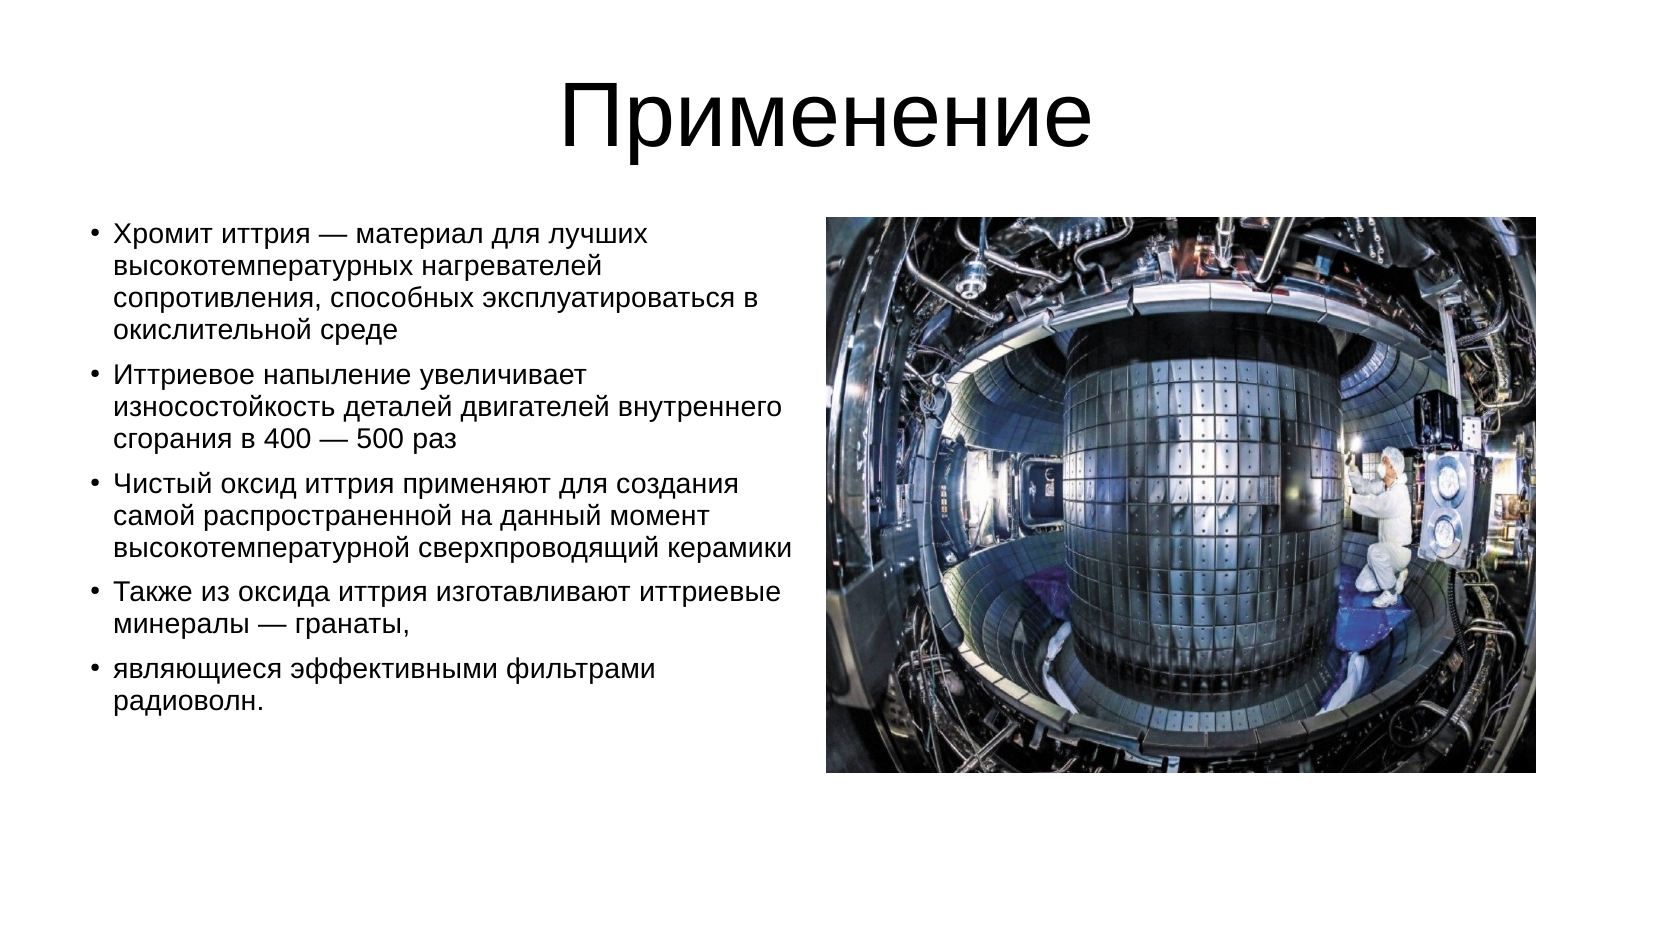

# Применение
Хромит иттрия — материал для лучших высокотемпературных нагревателей сопротивления, способных эксплуатироваться в окислительной среде
Иттриевое напыление увеличивает износостойкость деталей двигателей внутреннего сгорания в 400 — 500 раз
Чистый оксид иттрия применяют для создания самой распространенной на данный момент высокотемпературной сверхпроводящий керамики
Также из оксида иттрия изготавливают иттриевые минералы — гранаты,
являющиеся эффективными фильтрами радиоволн.